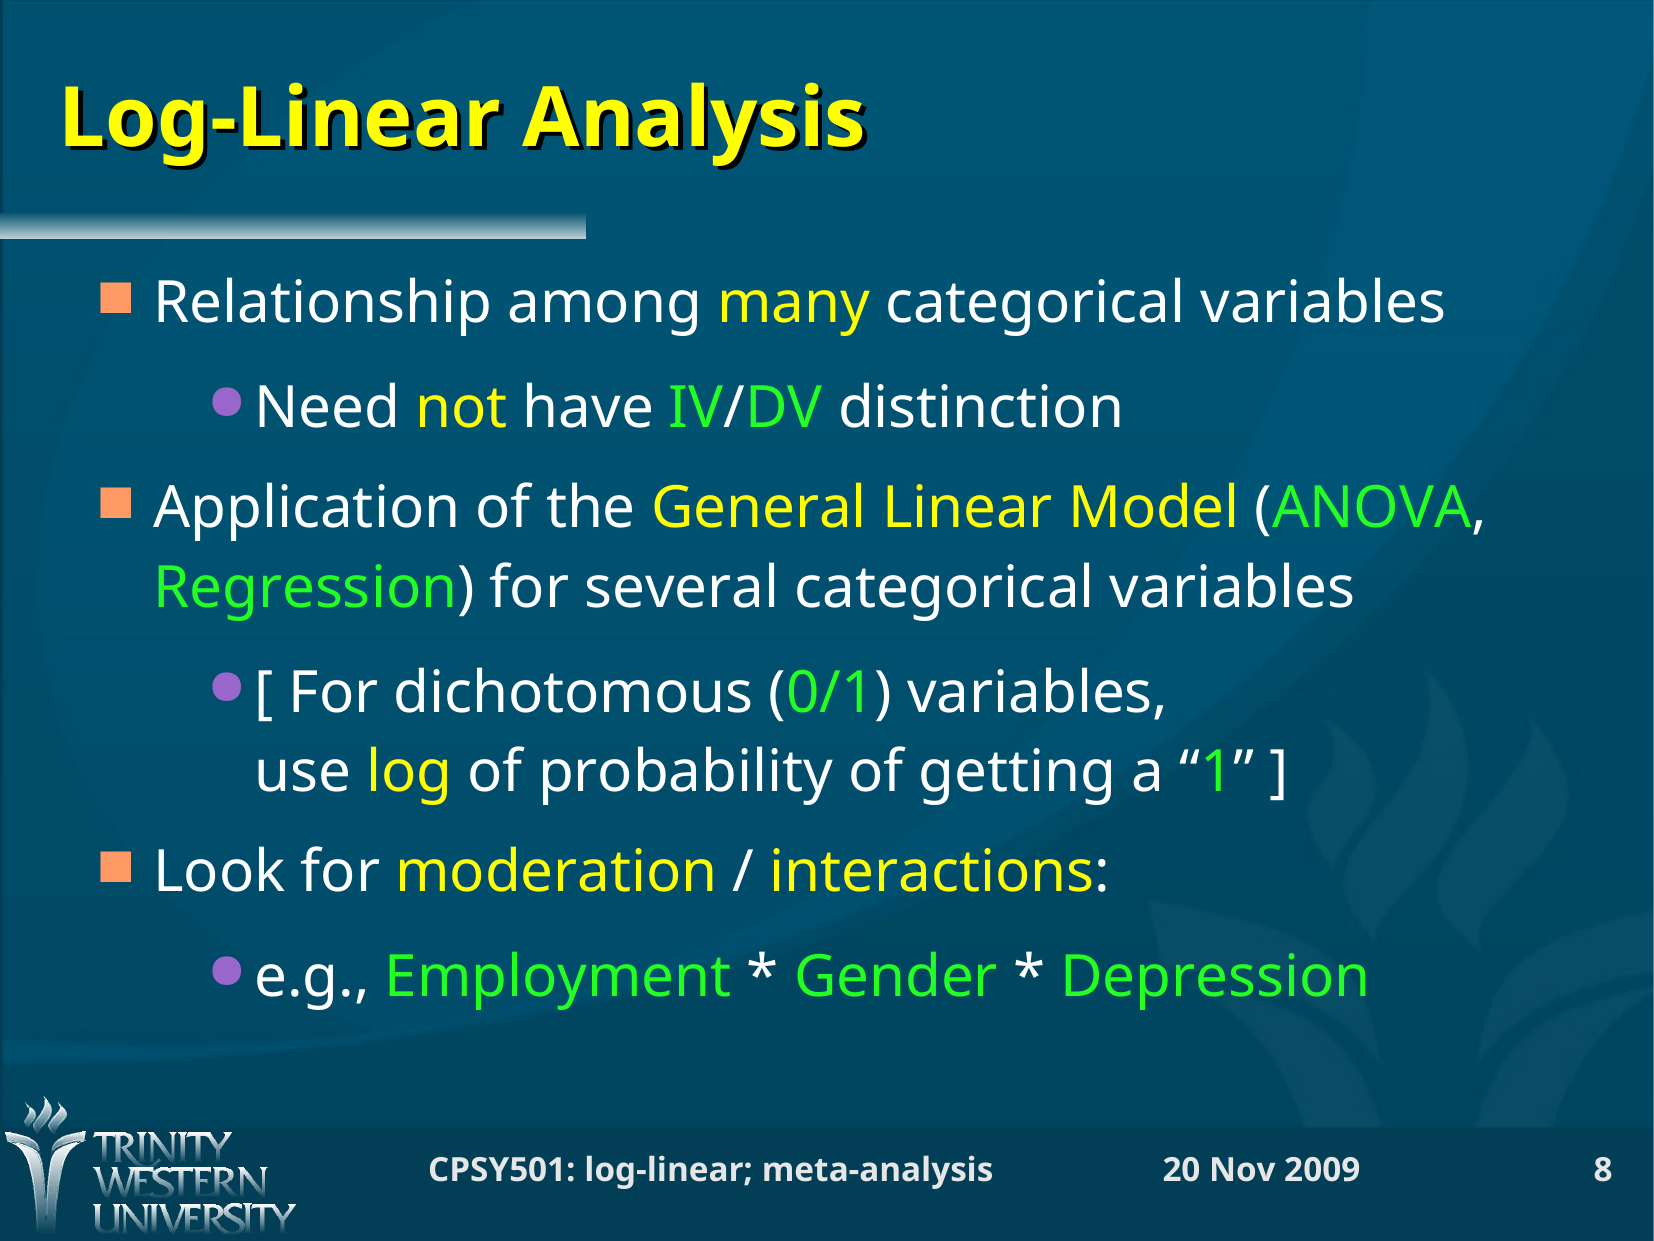

# Log-Linear Analysis
Relationship among many categorical variables
Need not have IV/DV distinction
Application of the General Linear Model (ANOVA, Regression) for several categorical variables
[ For dichotomous (0/1) variables,
use log of probability of getting a “1” ]
Look for moderation / interactions:
e.g., Employment * Gender * Depression
CPSY501: log-linear; meta-analysis
20 Nov 2009
8